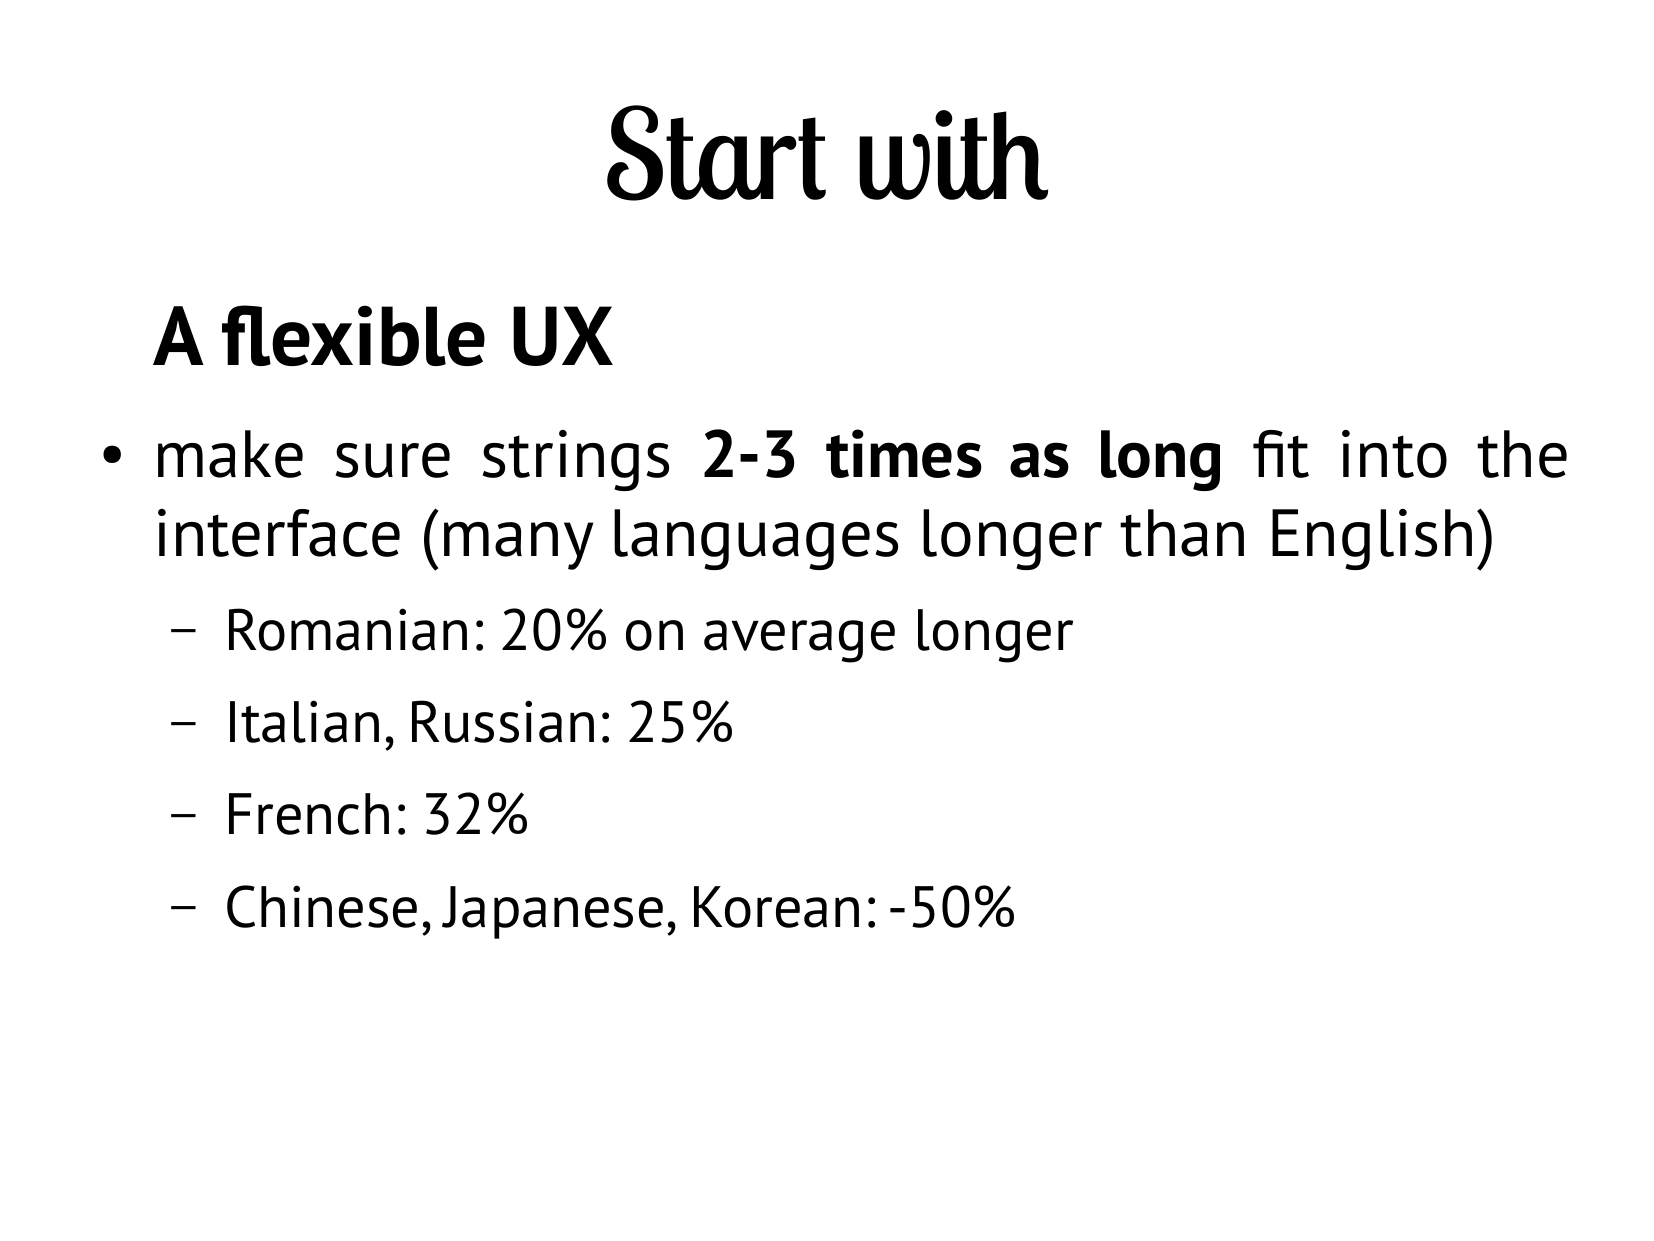

# Start with
A flexible UX
make sure strings 2-3 times as long fit into the interface (many languages longer than English)
Romanian: 20% on average longer
Italian, Russian: 25%
French: 32%
Chinese, Japanese, Korean: -50%